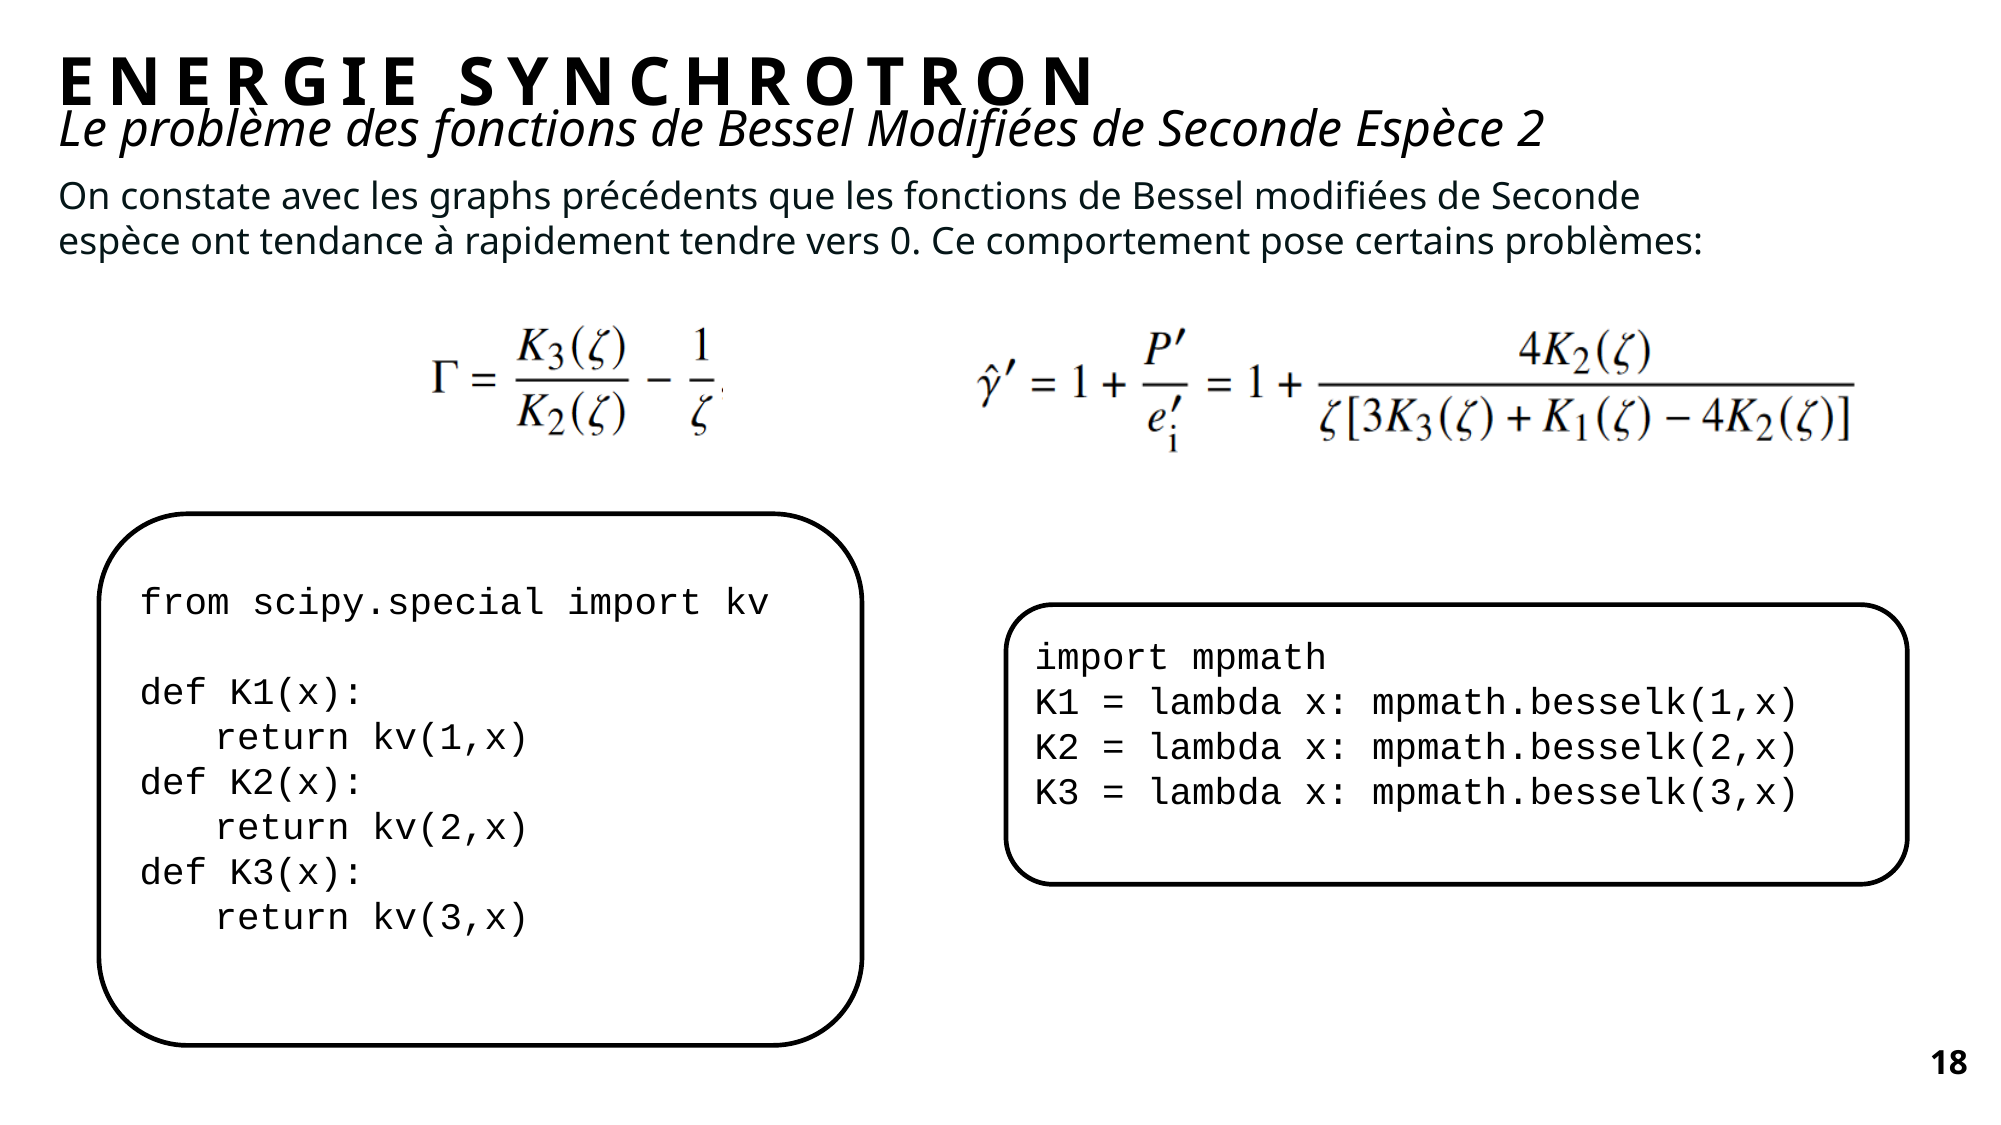

# Energie synchrotron
Le problème des fonctions de Bessel Modifiées de Seconde Espèce 2
On constate avec les graphs précédents que les fonctions de Bessel modifiées de Seconde espèce ont tendance à rapidement tendre vers 0. Ce comportement pose certains problèmes:
Mines Paris | PSL
from scipy.special import kv
def K1(x):
  return kv(1,x)
def K2(x):
  return kv(2,x)
def K3(x):
  return kv(3,x)
18
import mpmath
K1 = lambda x: mpmath.besselk(1,x)
K2 = lambda x: mpmath.besselk(2,x)
K3 = lambda x: mpmath.besselk(3,x)